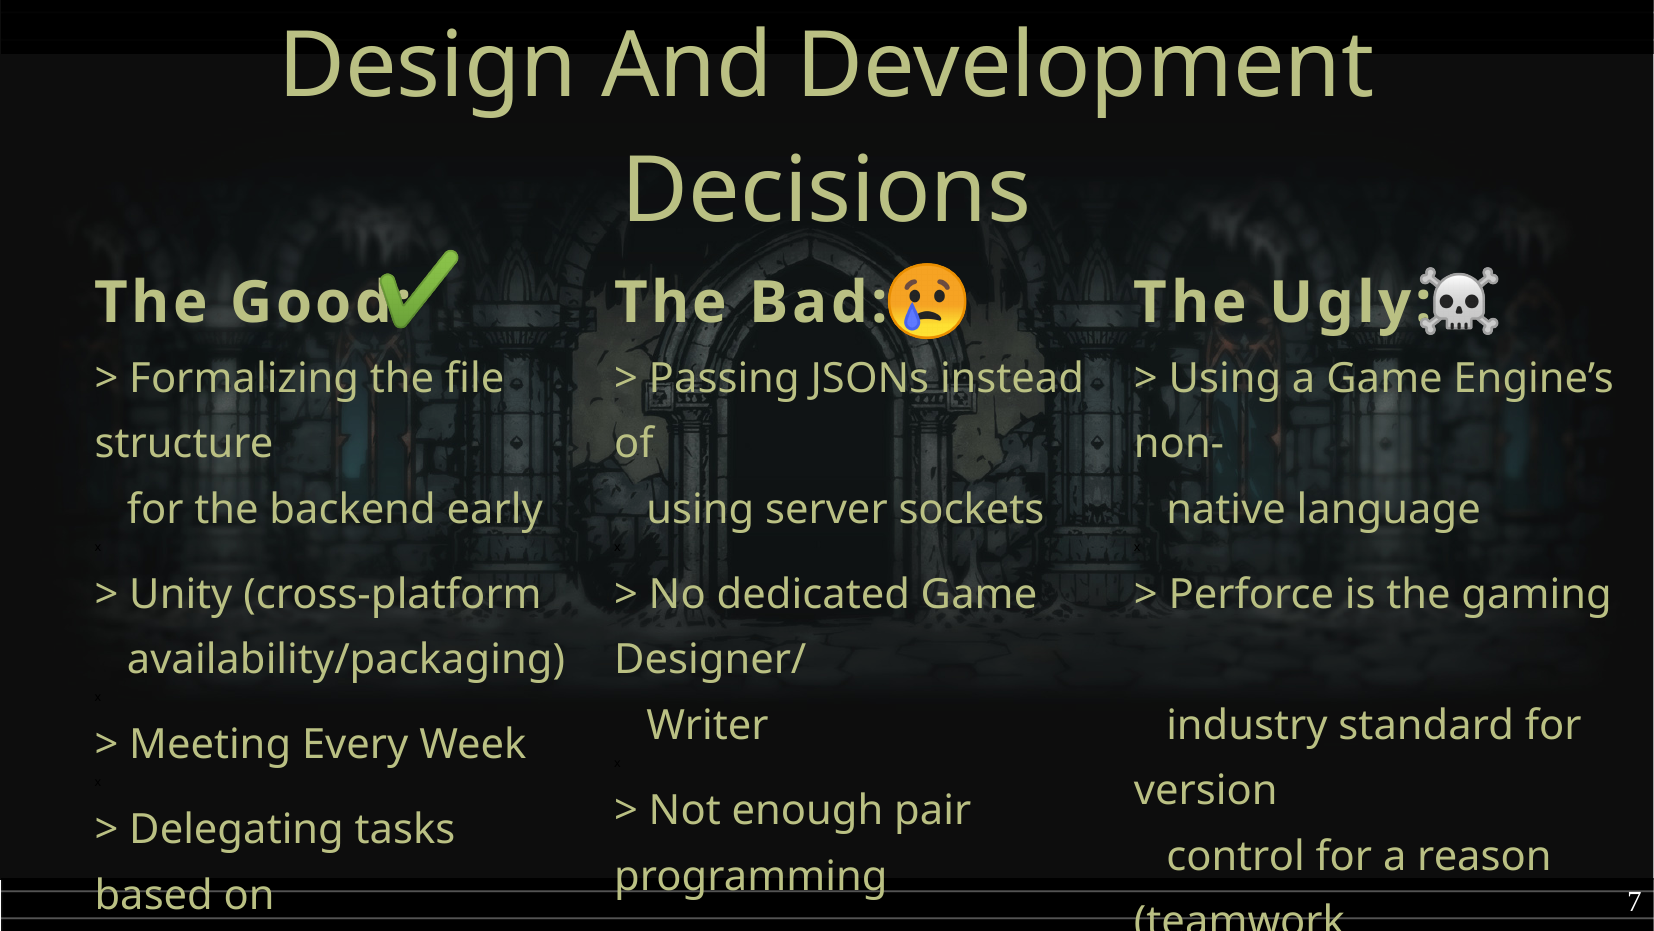

# Design And Development Decisions
The Good:
> Formalizing the file structure
 for the backend early
x
> Unity (cross-platform
 availability/packaging)
x
> Meeting Every Week
x
> Delegating tasks based on
 experience
The Bad:
> Passing JSONs instead of
 using server sockets
x
> No dedicated Game Designer/
 Writer
x
> Not enough pair programming
x
> Using Messenger over Slack
The Ugly:
> Using a Game Engine’s non-
 native language
x
> Perforce is the gaming
 industry standard for version
 control for a reason (teamwork
 was severely impeded by merge
 conflicts)